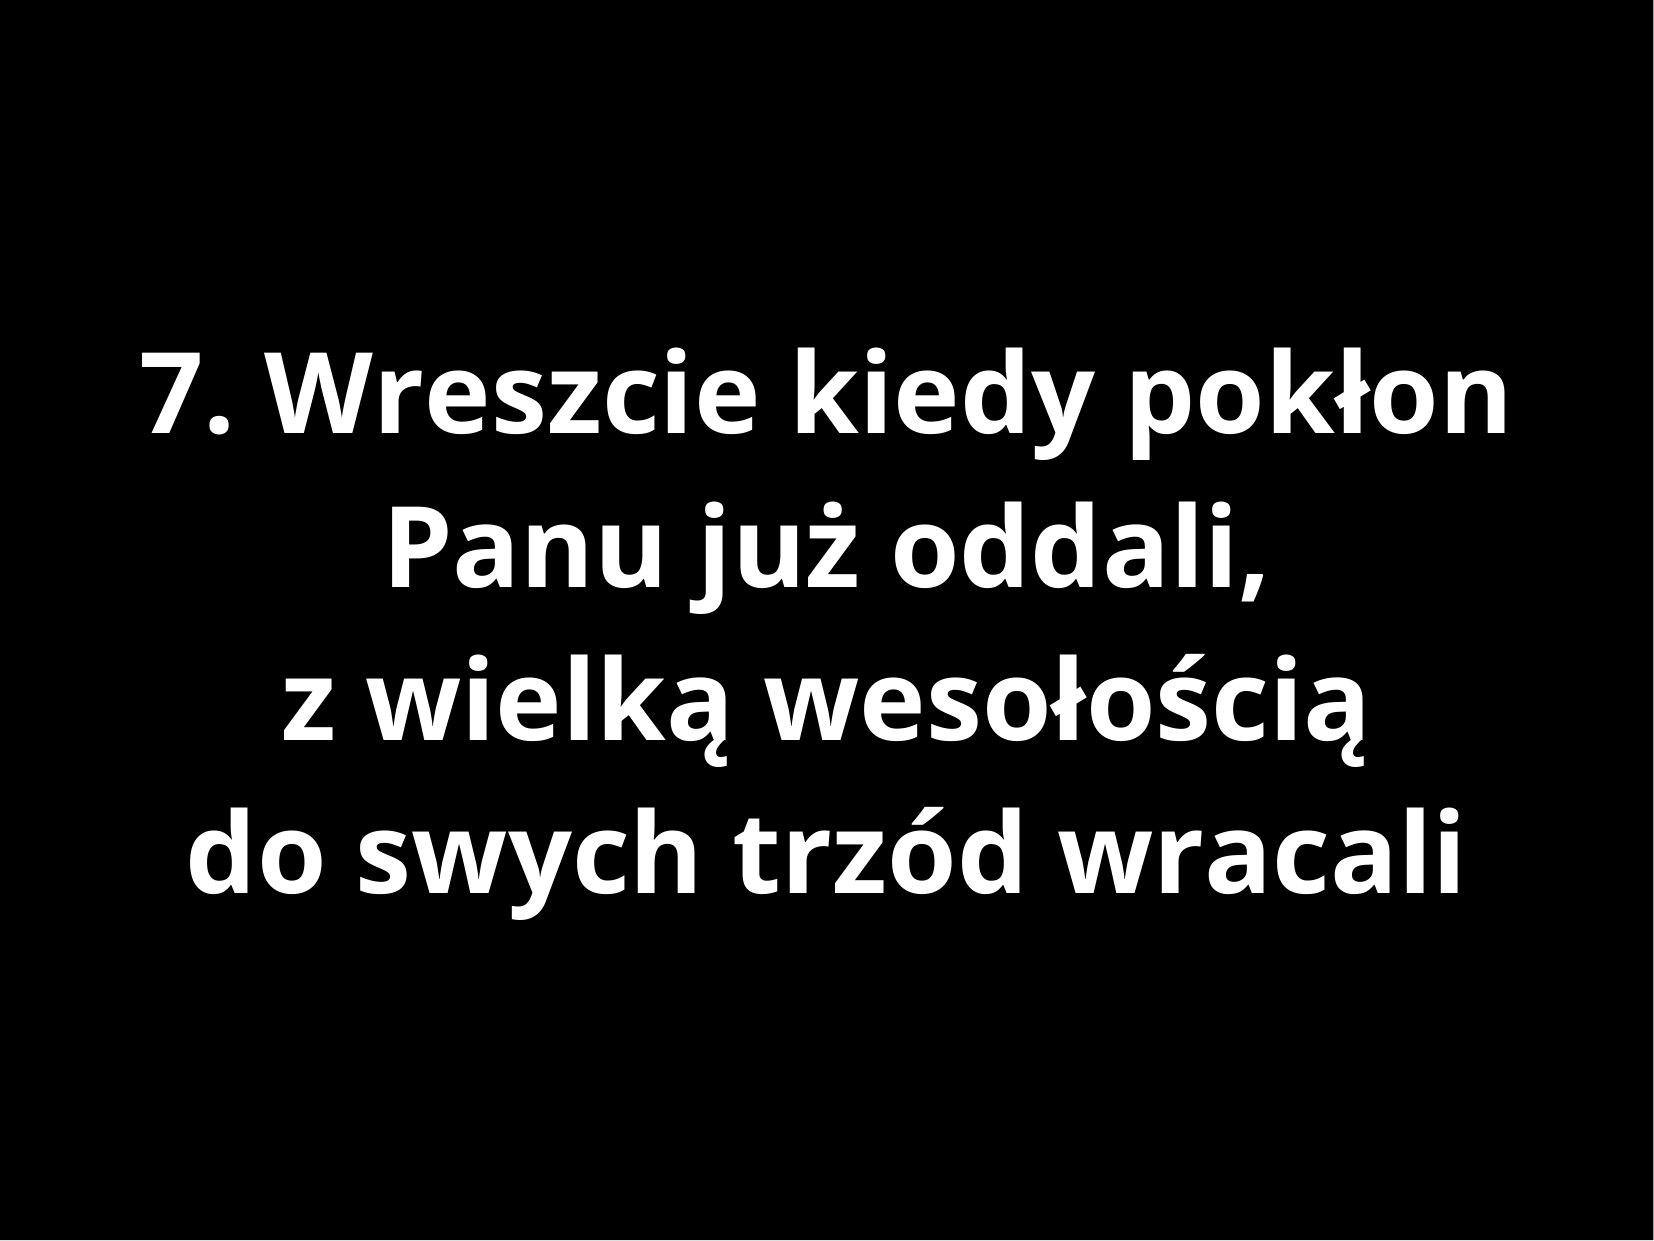

# 7. Wreszcie kiedy pokłon Panu już oddali, z wielką wesołością do swych trzód wracali